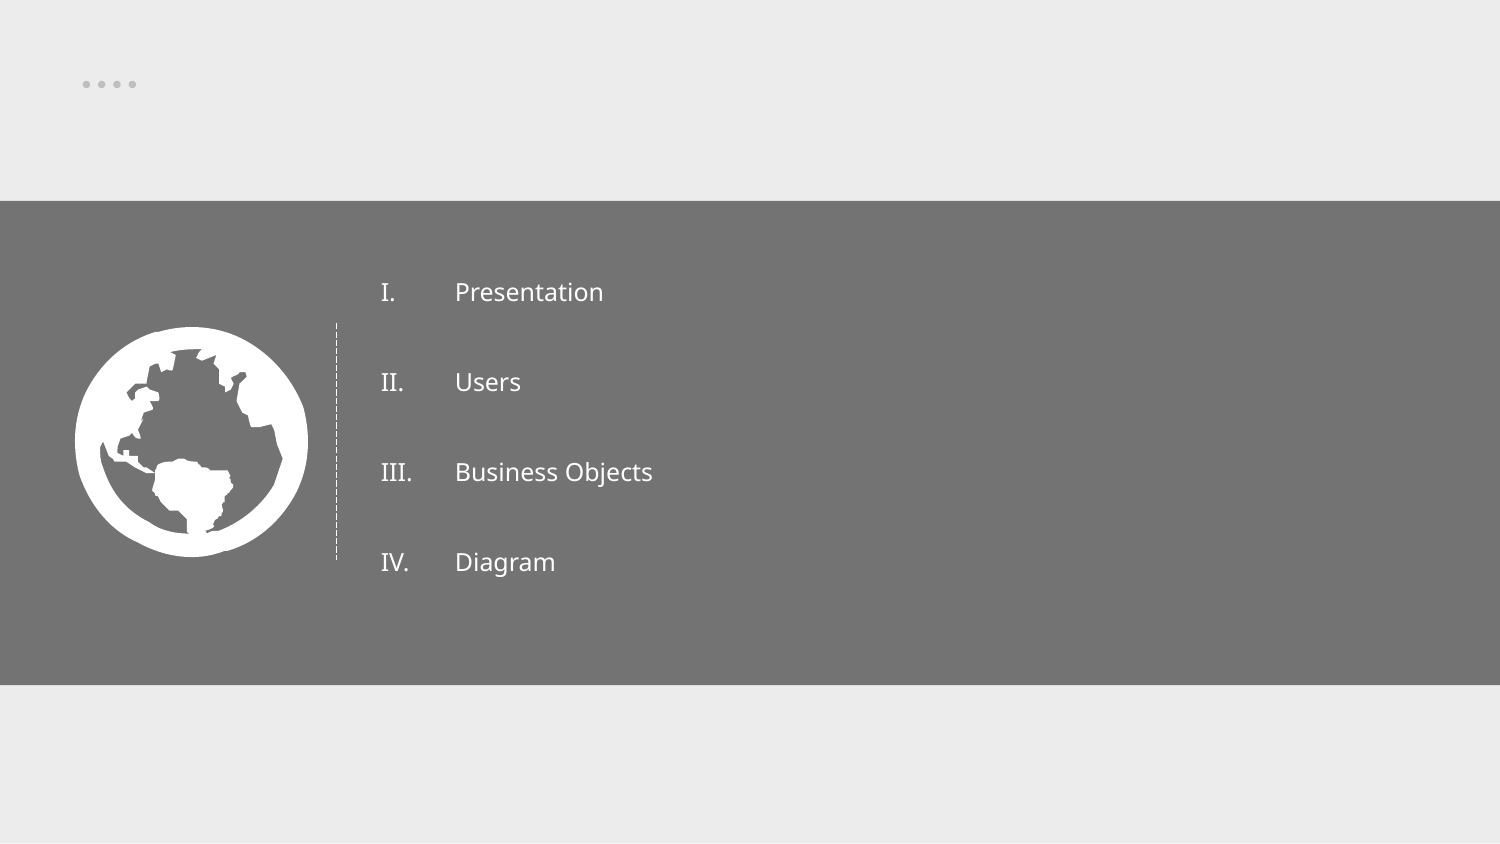

I. 	Presentation
II. 	Users
III.	Business Objects
IV.	Diagram